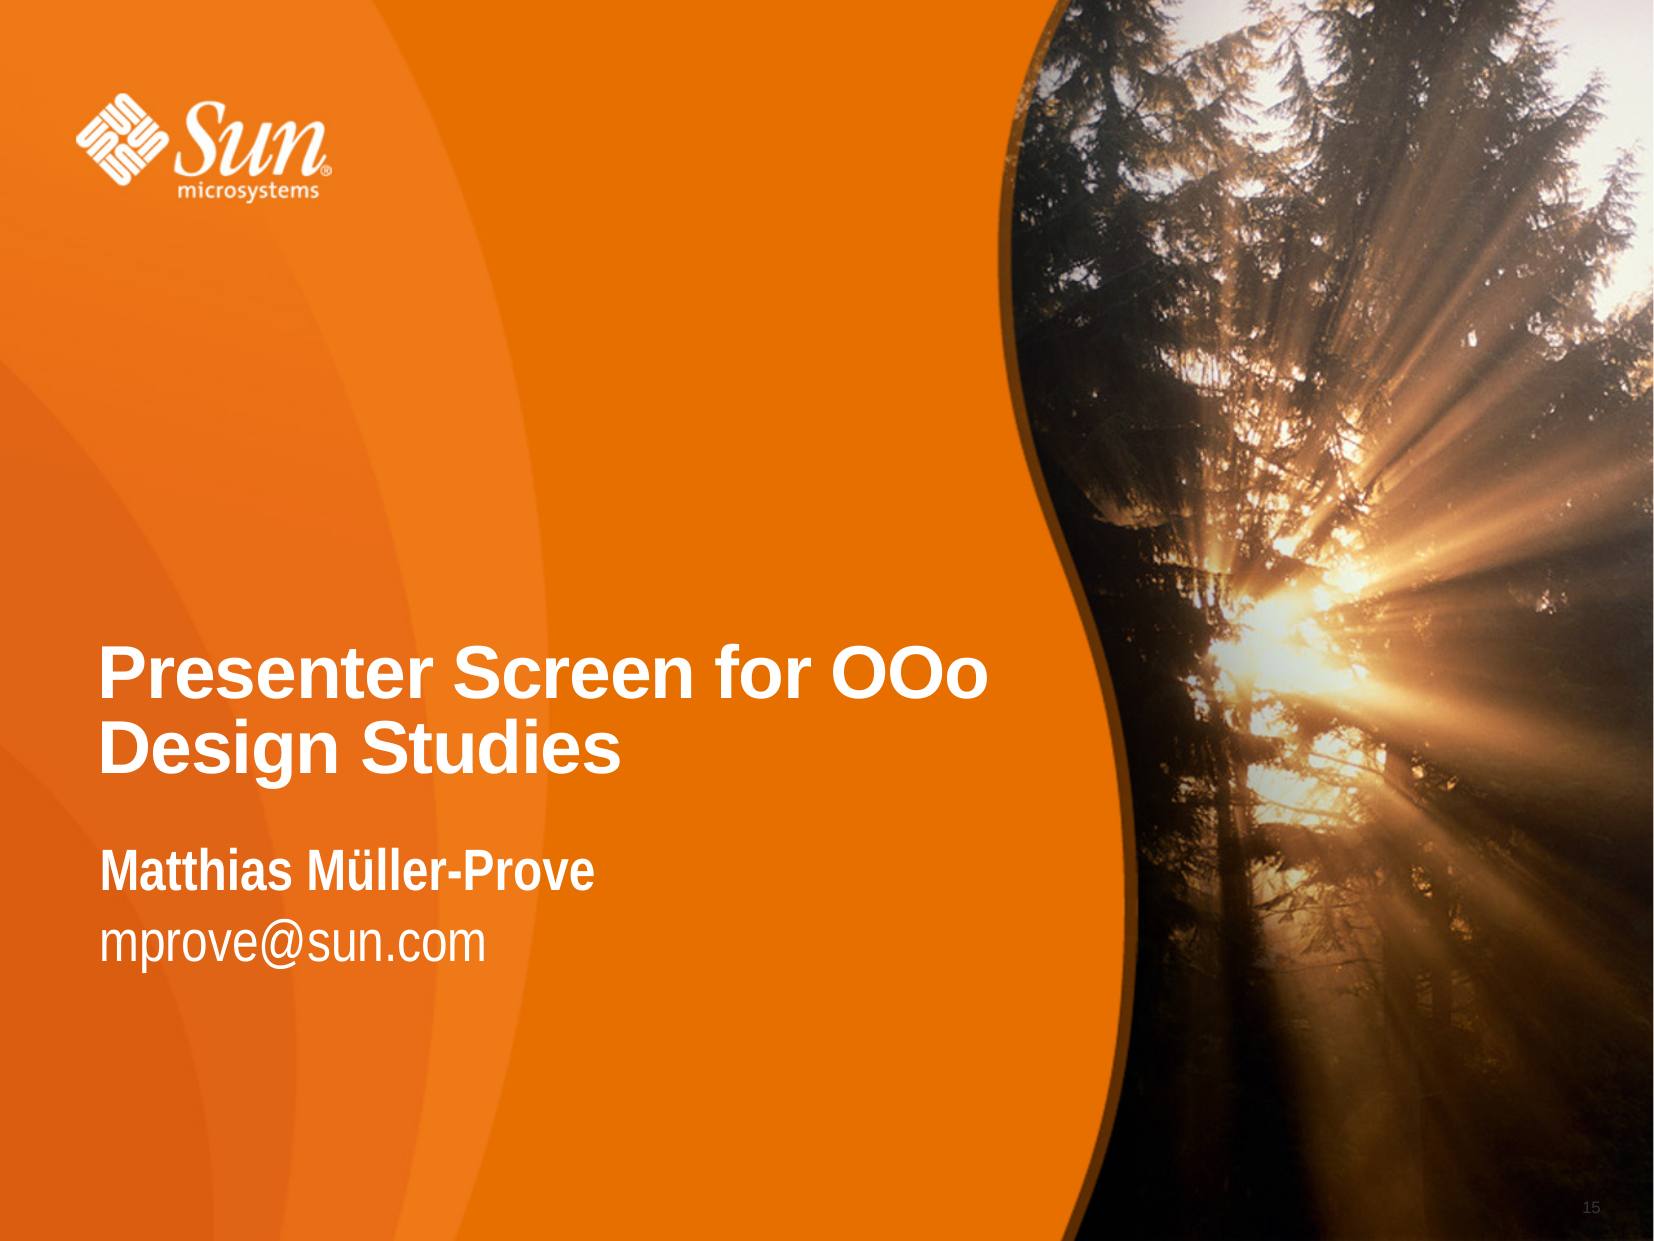

# Presenter Screen for OOo Design Studies
Matthias Müller-Prove
mprove@sun.com